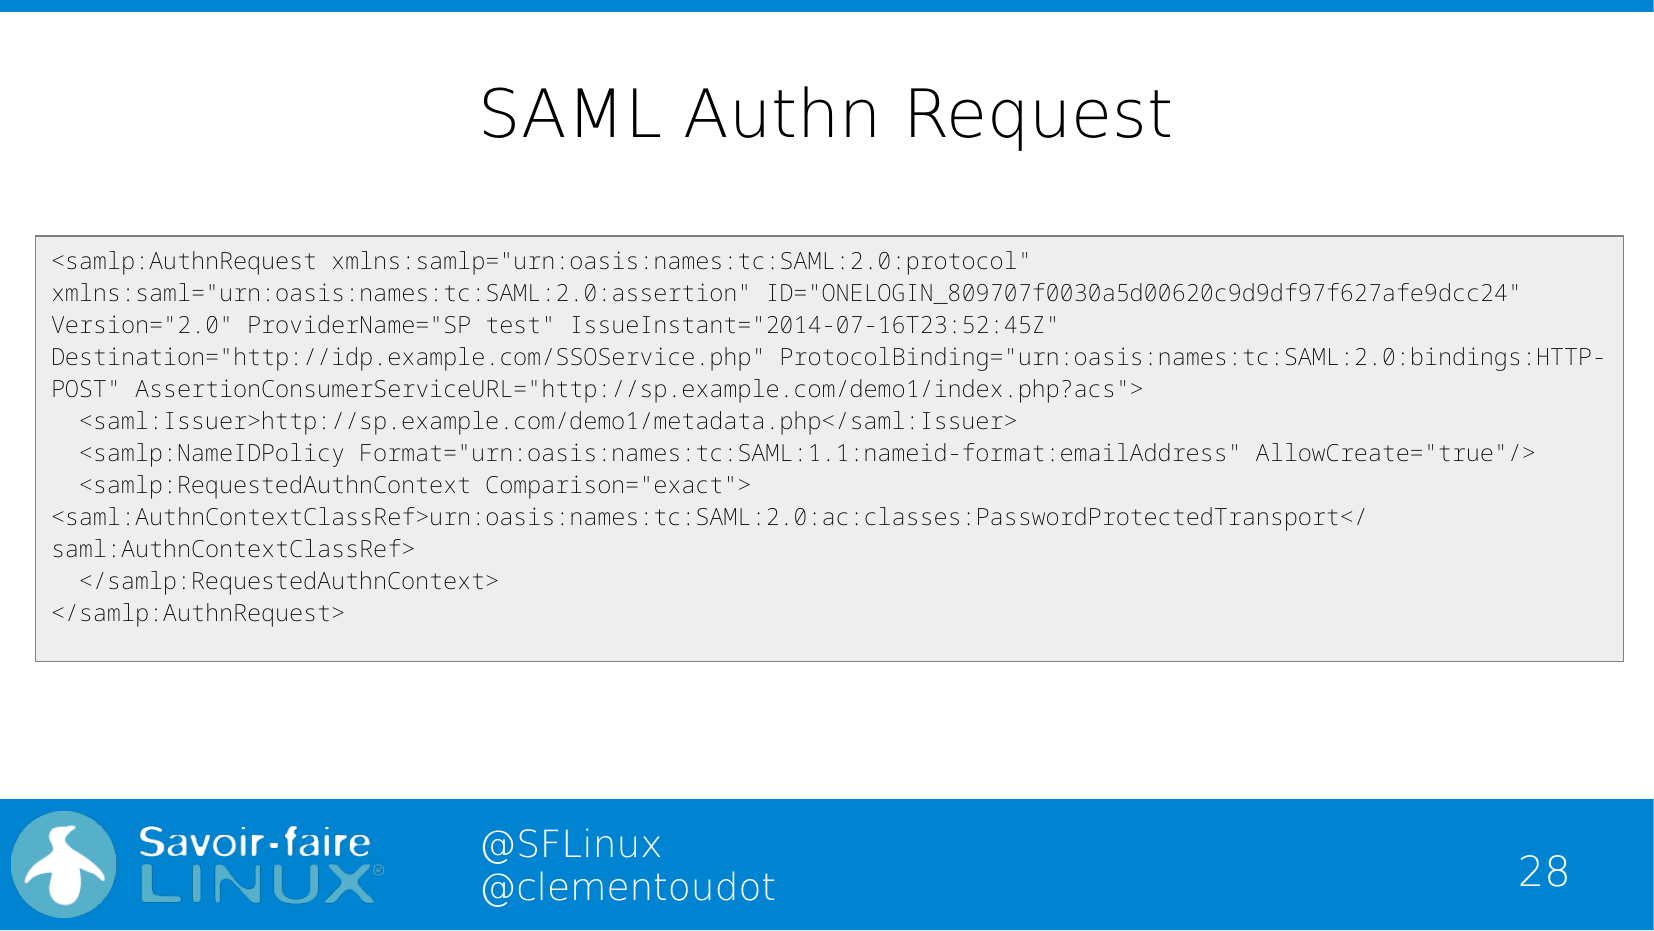

# SAML Authn Request
<samlp:AuthnRequest xmlns:samlp="urn:oasis:names:tc:SAML:2.0:protocol" xmlns:saml="urn:oasis:names:tc:SAML:2.0:assertion" ID="ONELOGIN_809707f0030a5d00620c9d9df97f627afe9dcc24" Version="2.0" ProviderName="SP test" IssueInstant="2014-07-16T23:52:45Z" Destination="http://idp.example.com/SSOService.php" ProtocolBinding="urn:oasis:names:tc:SAML:2.0:bindings:HTTP-POST" AssertionConsumerServiceURL="http://sp.example.com/demo1/index.php?acs">
 <saml:Issuer>http://sp.example.com/demo1/metadata.php</saml:Issuer>
 <samlp:NameIDPolicy Format="urn:oasis:names:tc:SAML:1.1:nameid-format:emailAddress" AllowCreate="true"/>
 <samlp:RequestedAuthnContext Comparison="exact">
<saml:AuthnContextClassRef>urn:oasis:names:tc:SAML:2.0:ac:classes:PasswordProtectedTransport</saml:AuthnContextClassRef>
 </samlp:RequestedAuthnContext>
</samlp:AuthnRequest>
28